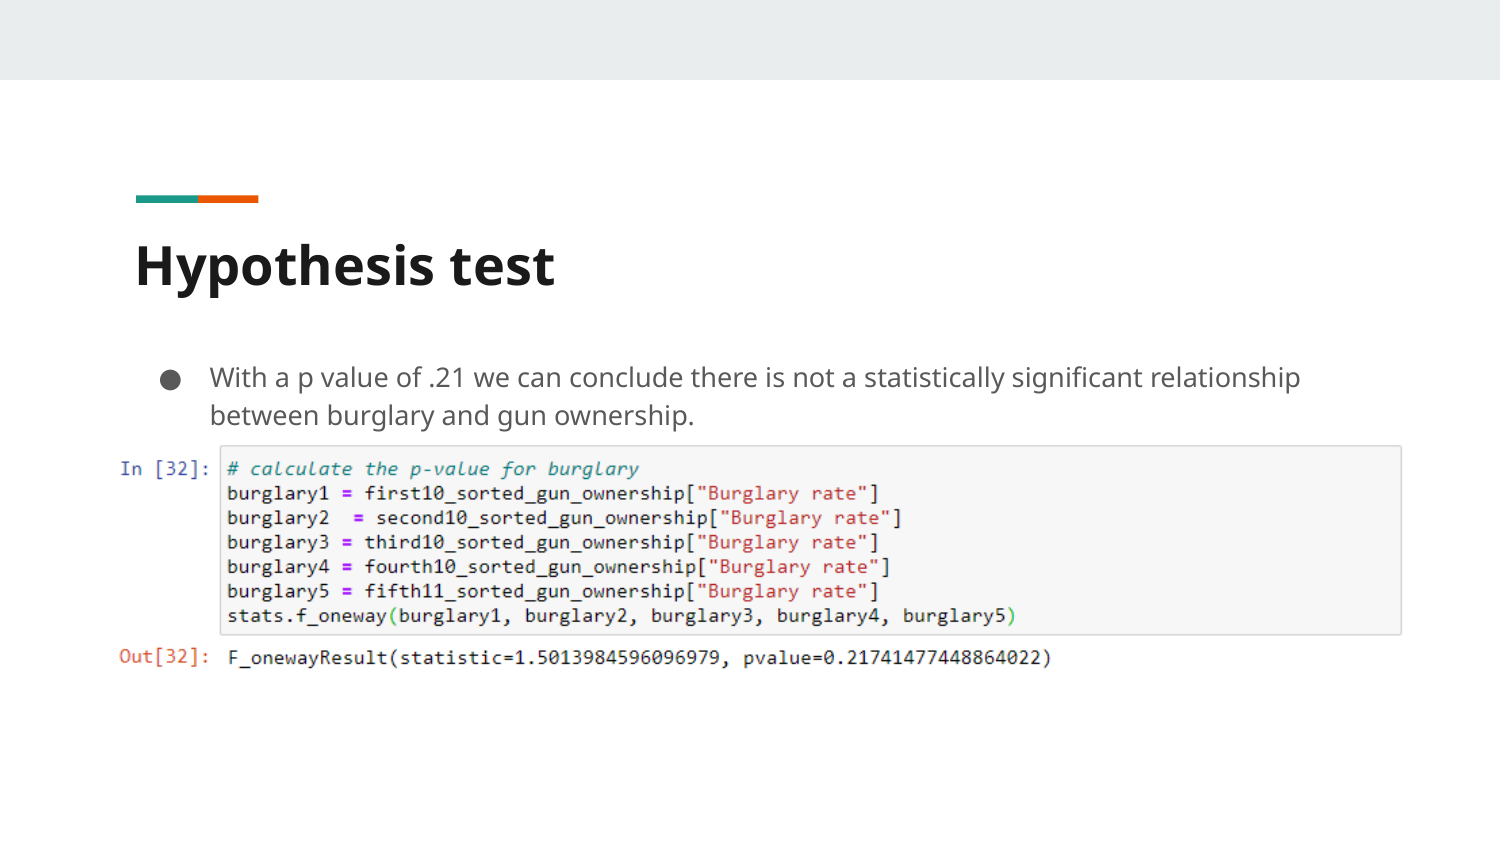

# Hypothesis test
With a p value of .21 we can conclude there is not a statistically significant relationship between burglary and gun ownership.